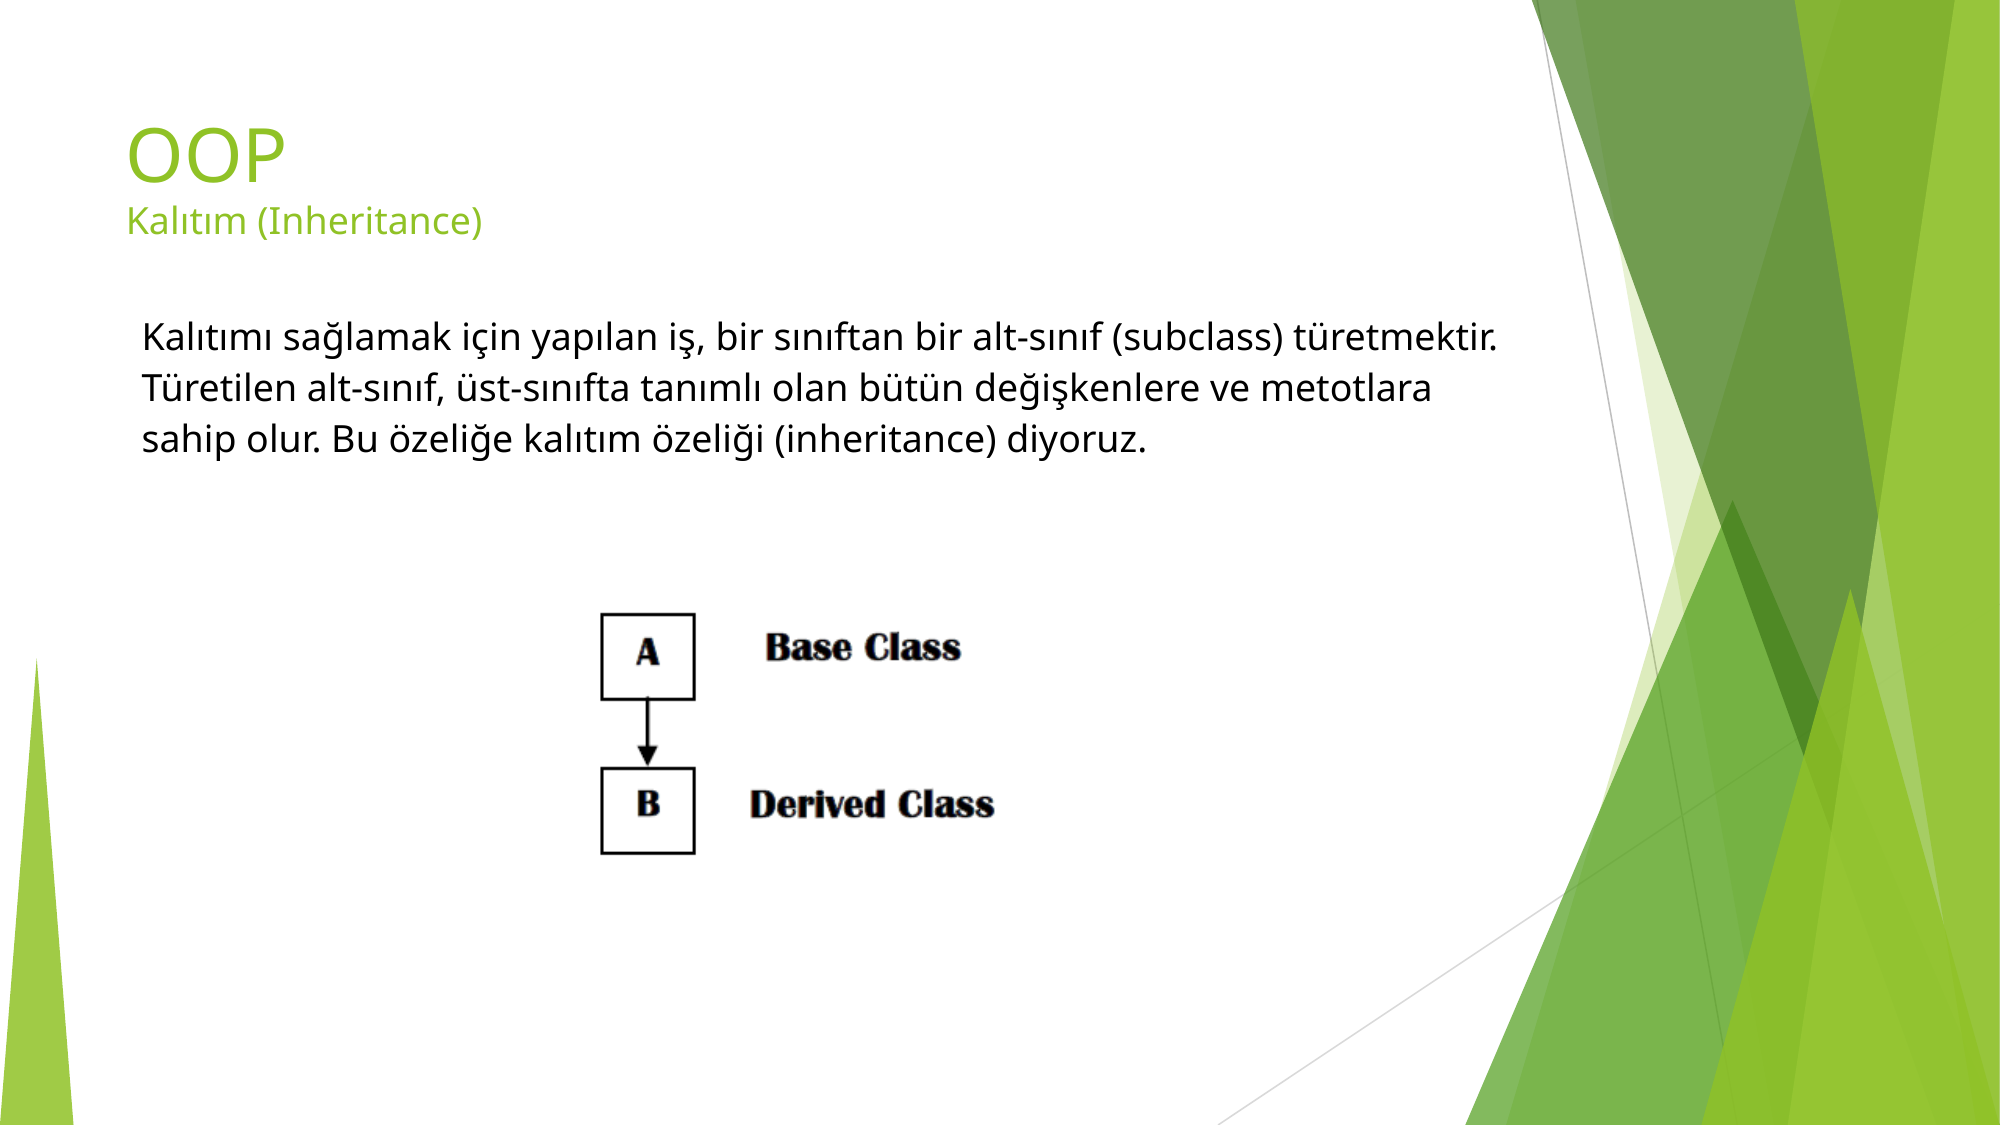

# OOP Kalıtım (Inheritance)
Kalıtımı sağlamak için yapılan iş, bir sınıftan bir alt-sınıf (subclass) türetmektir. Türetilen alt-sınıf, üst-sınıfta tanımlı olan bütün değişkenlere ve metotlara sahip olur. Bu özeliğe kalıtım özeliği (inheritance) diyoruz.